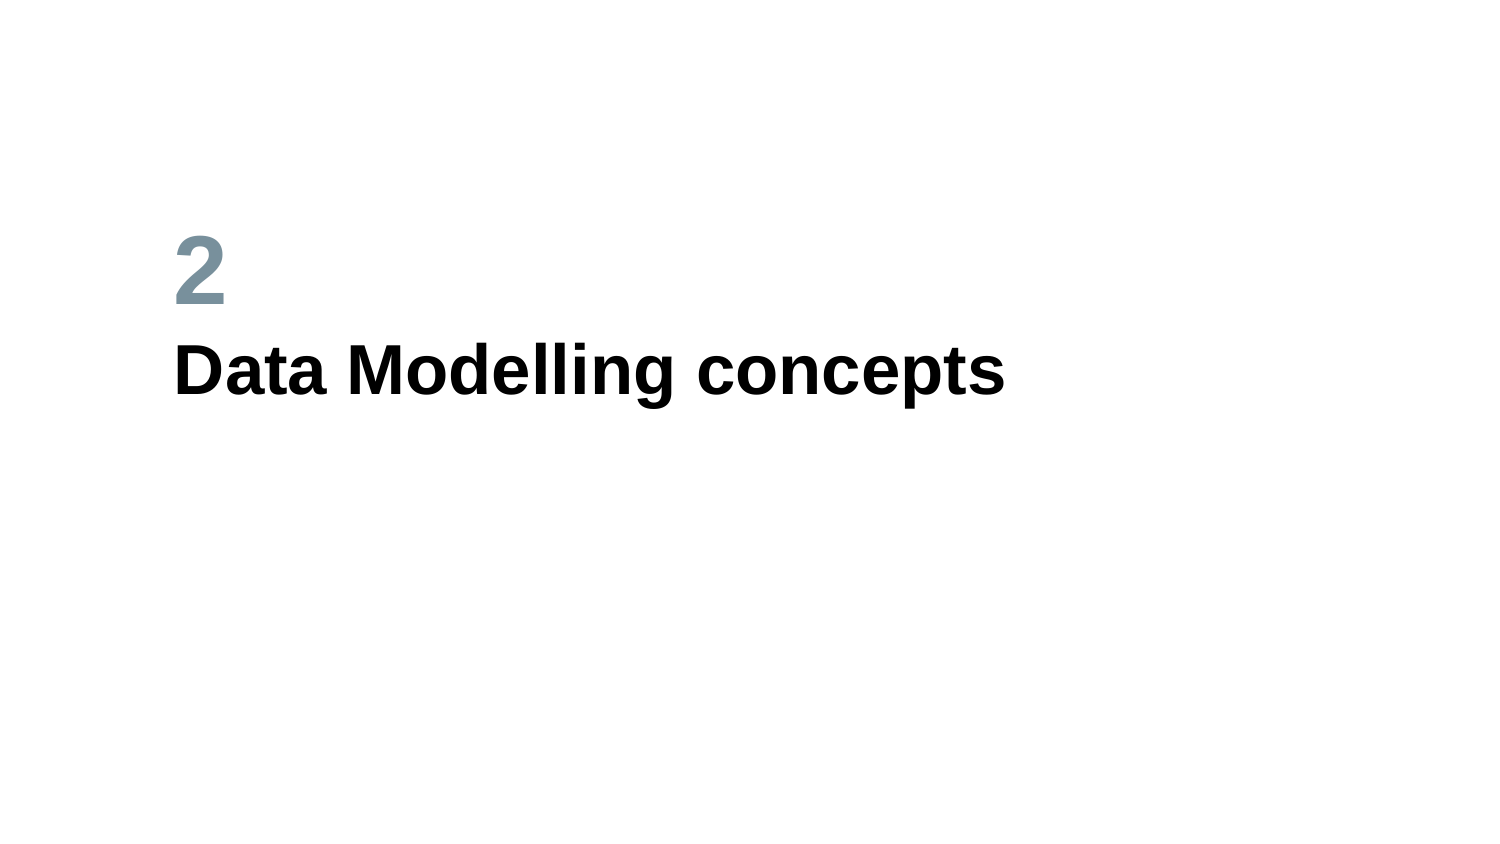

# 2 Data Modelling concepts
Let’s start with the useful stuff